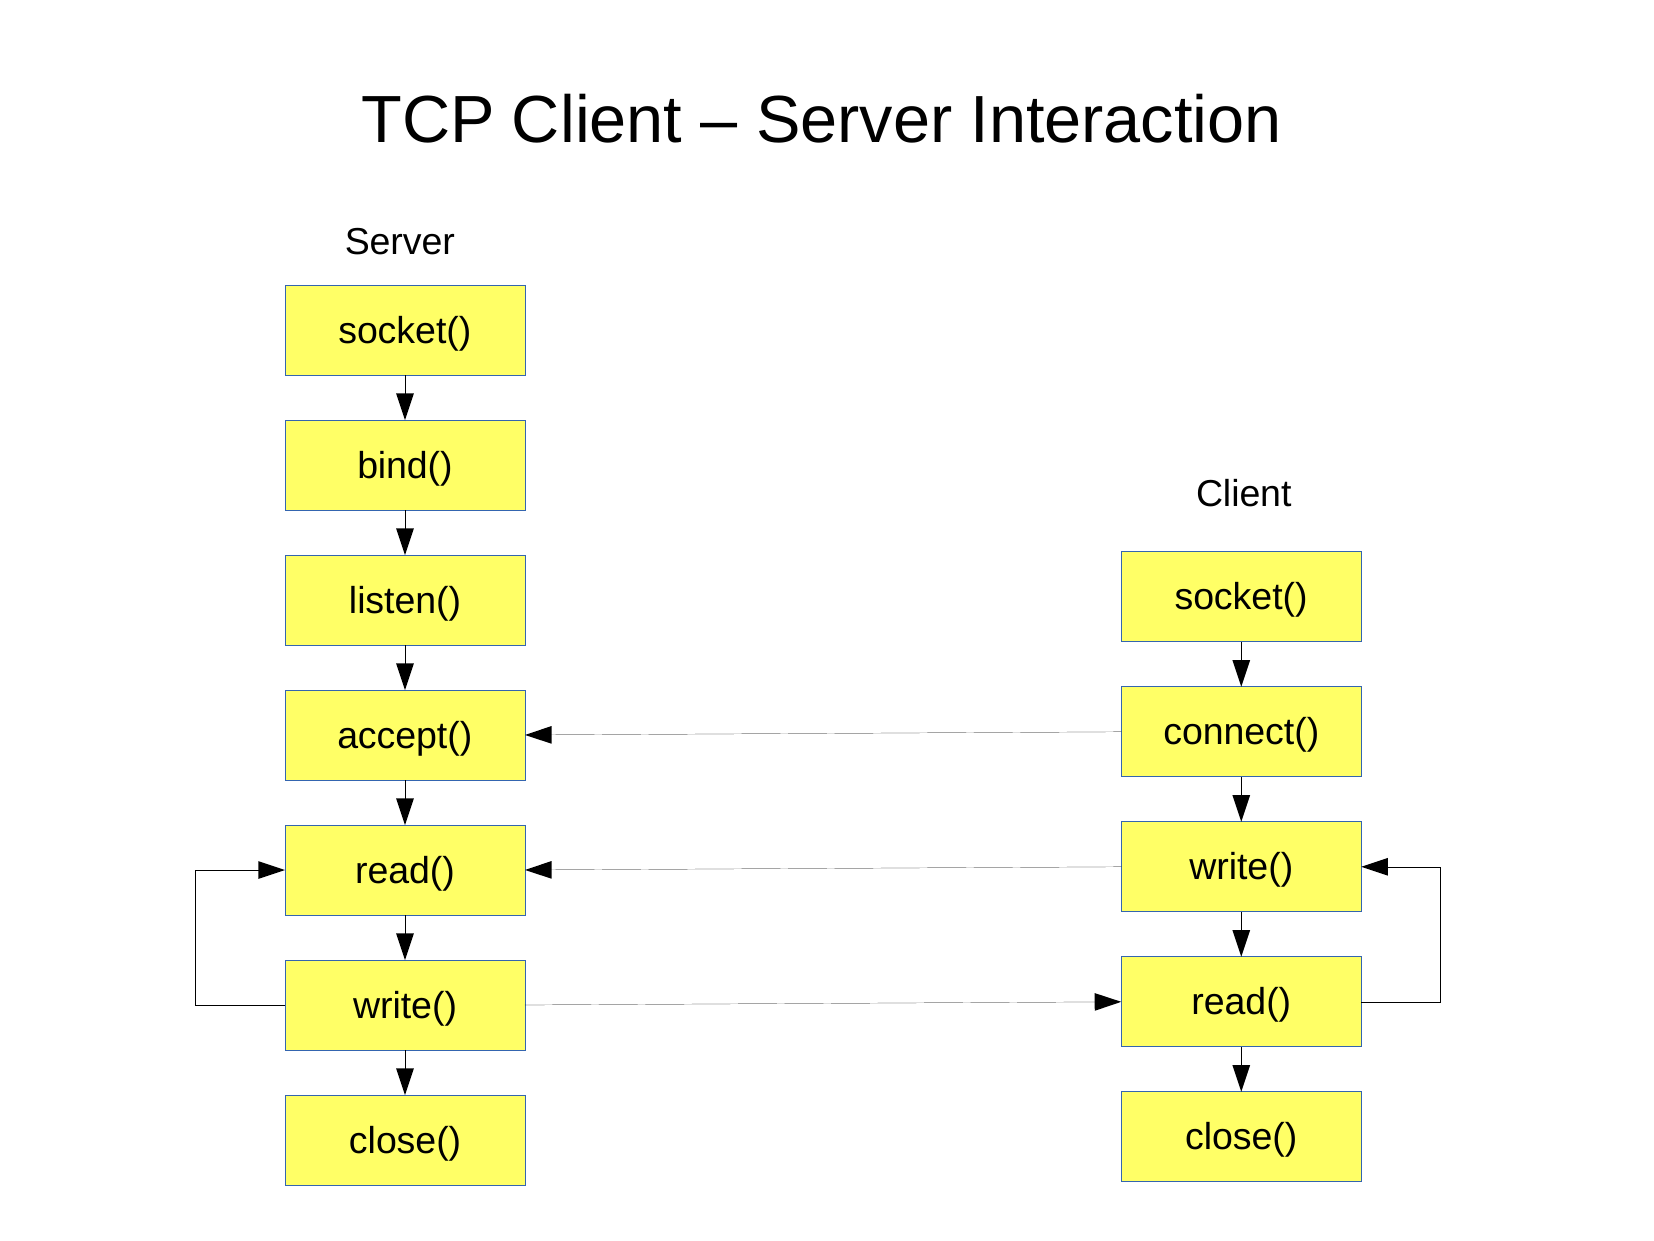

TCP Client – Server Interaction
Server
socket()
bind()
Client
socket()
listen()
connect()
accept()
write()
read()
read()
write()
close()
close()